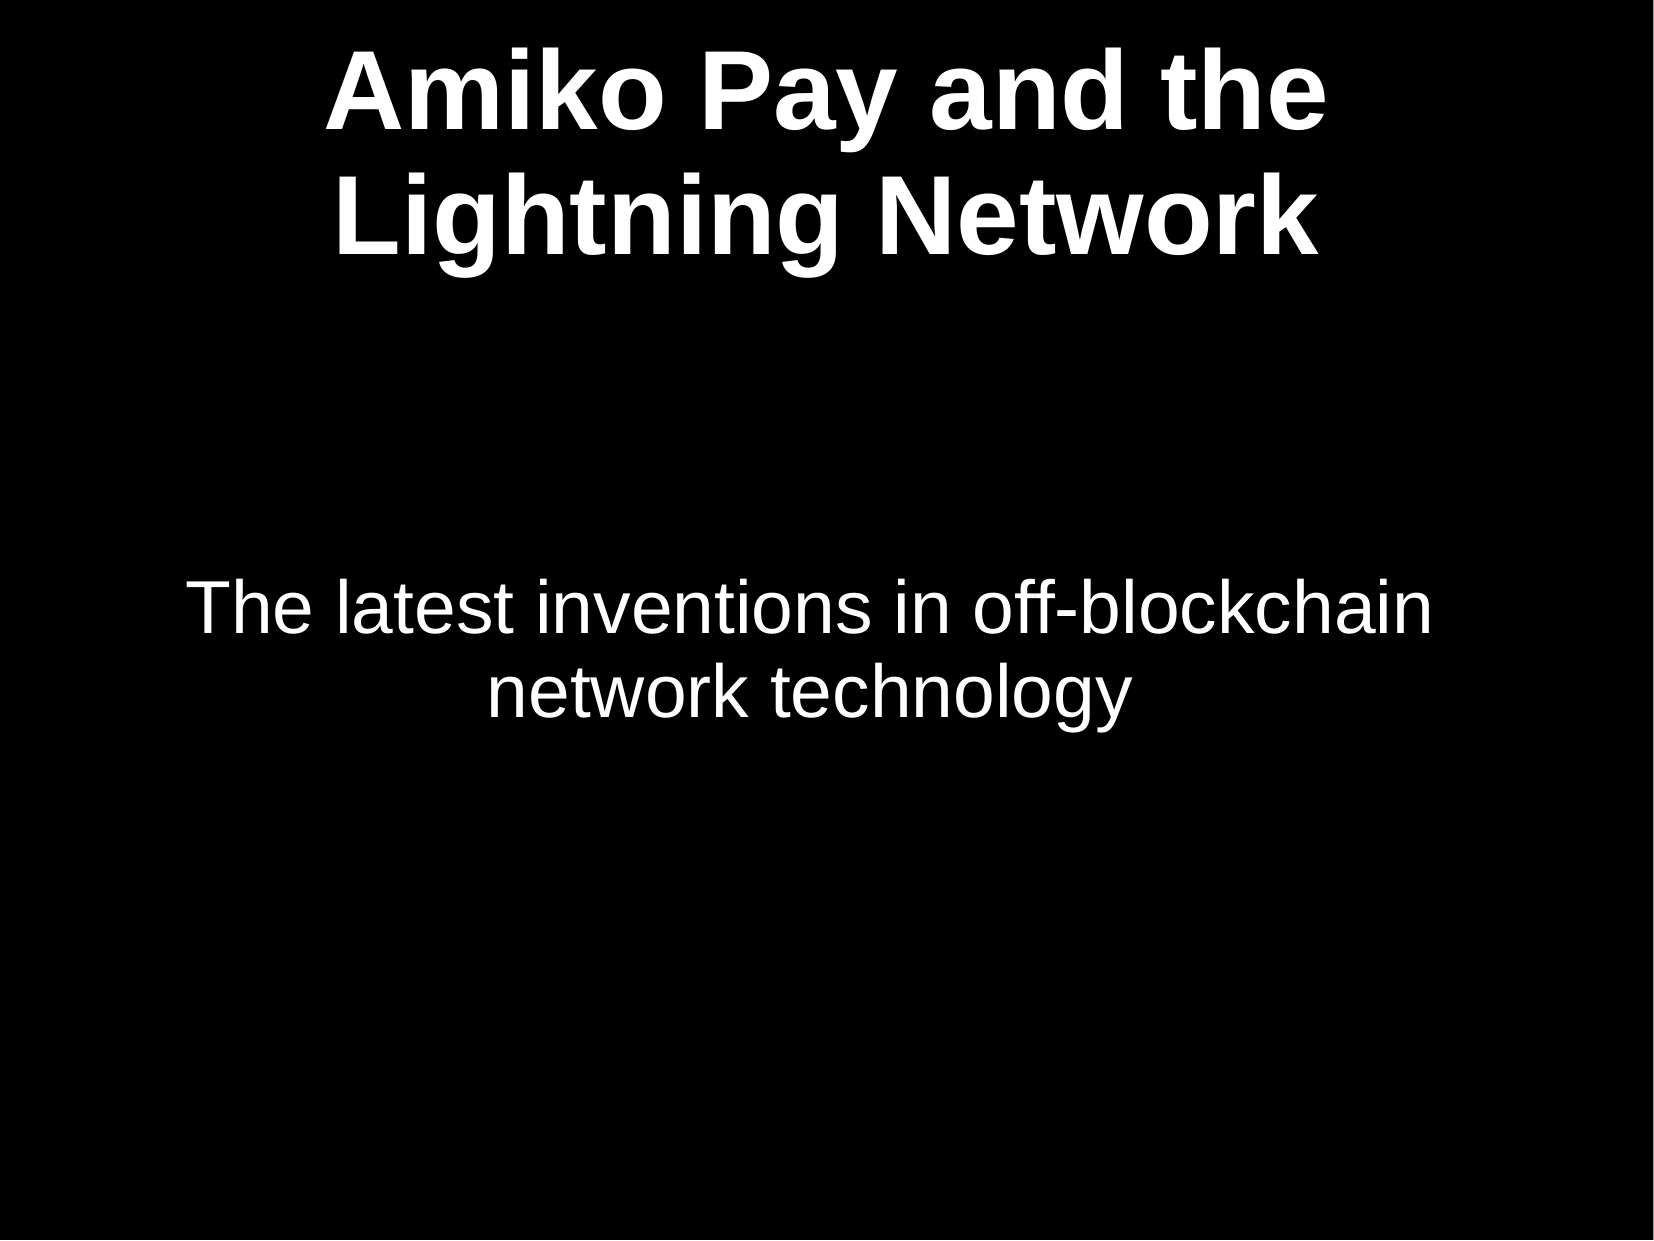

# Amiko Pay and the Lightning Network
The latest inventions in off-blockchain network technology